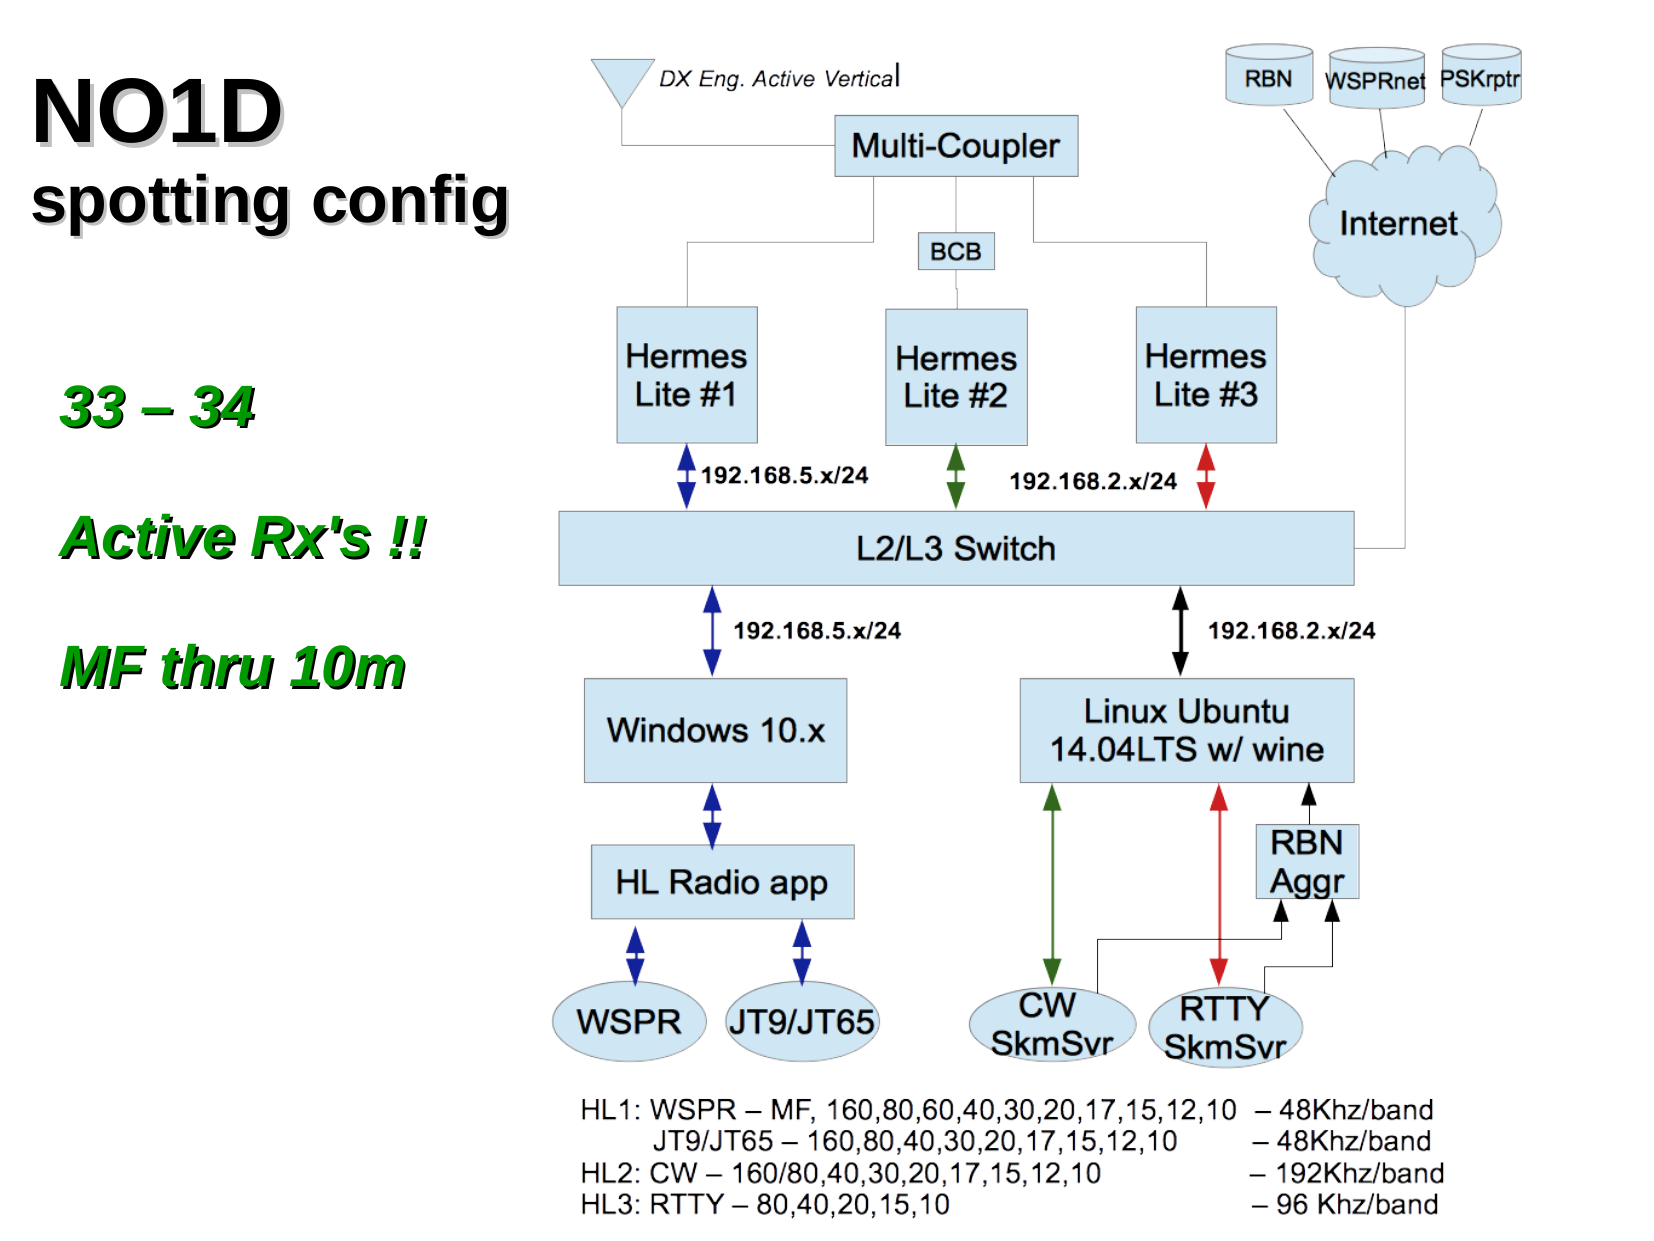

# NO1D spotting config
33 – 34
Active Rx's !!
MF thru 10m